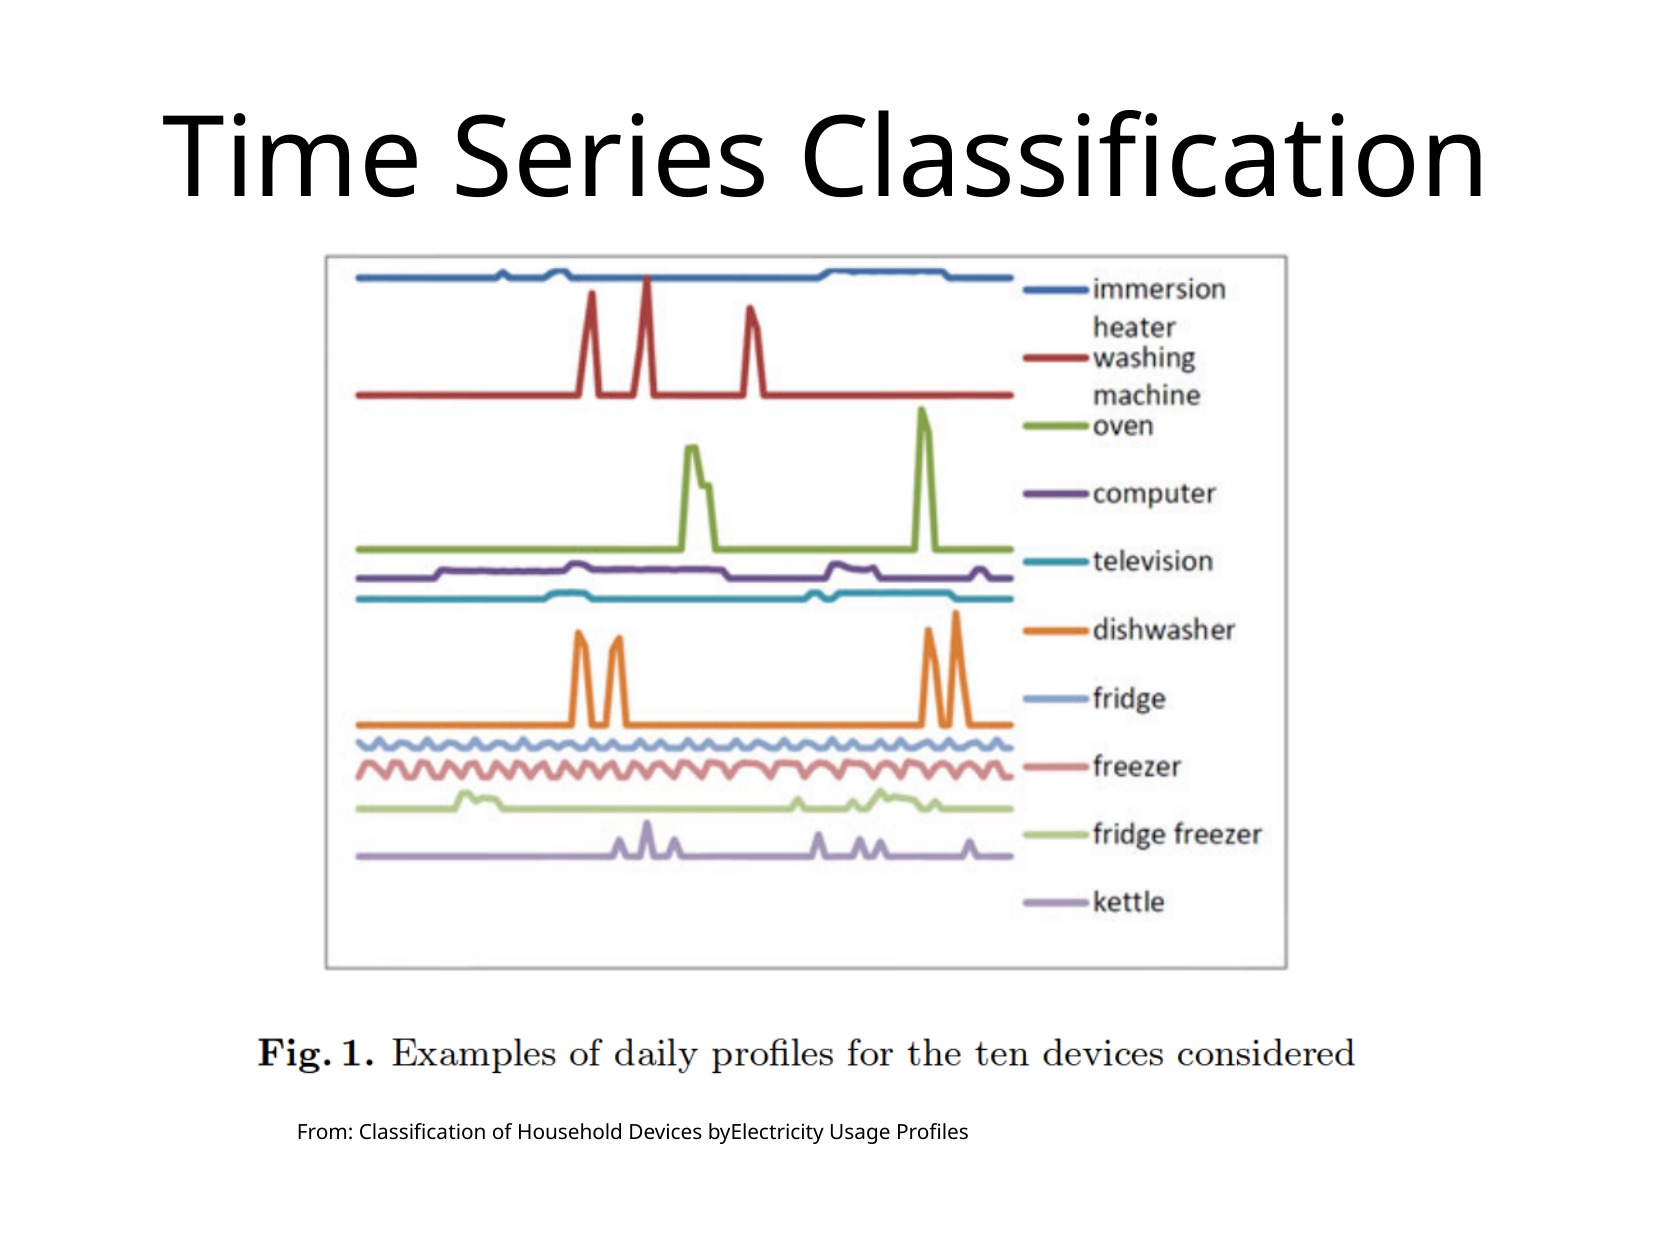

# Time Series Classification
From: Classification of Household Devices byElectricity Usage Profiles